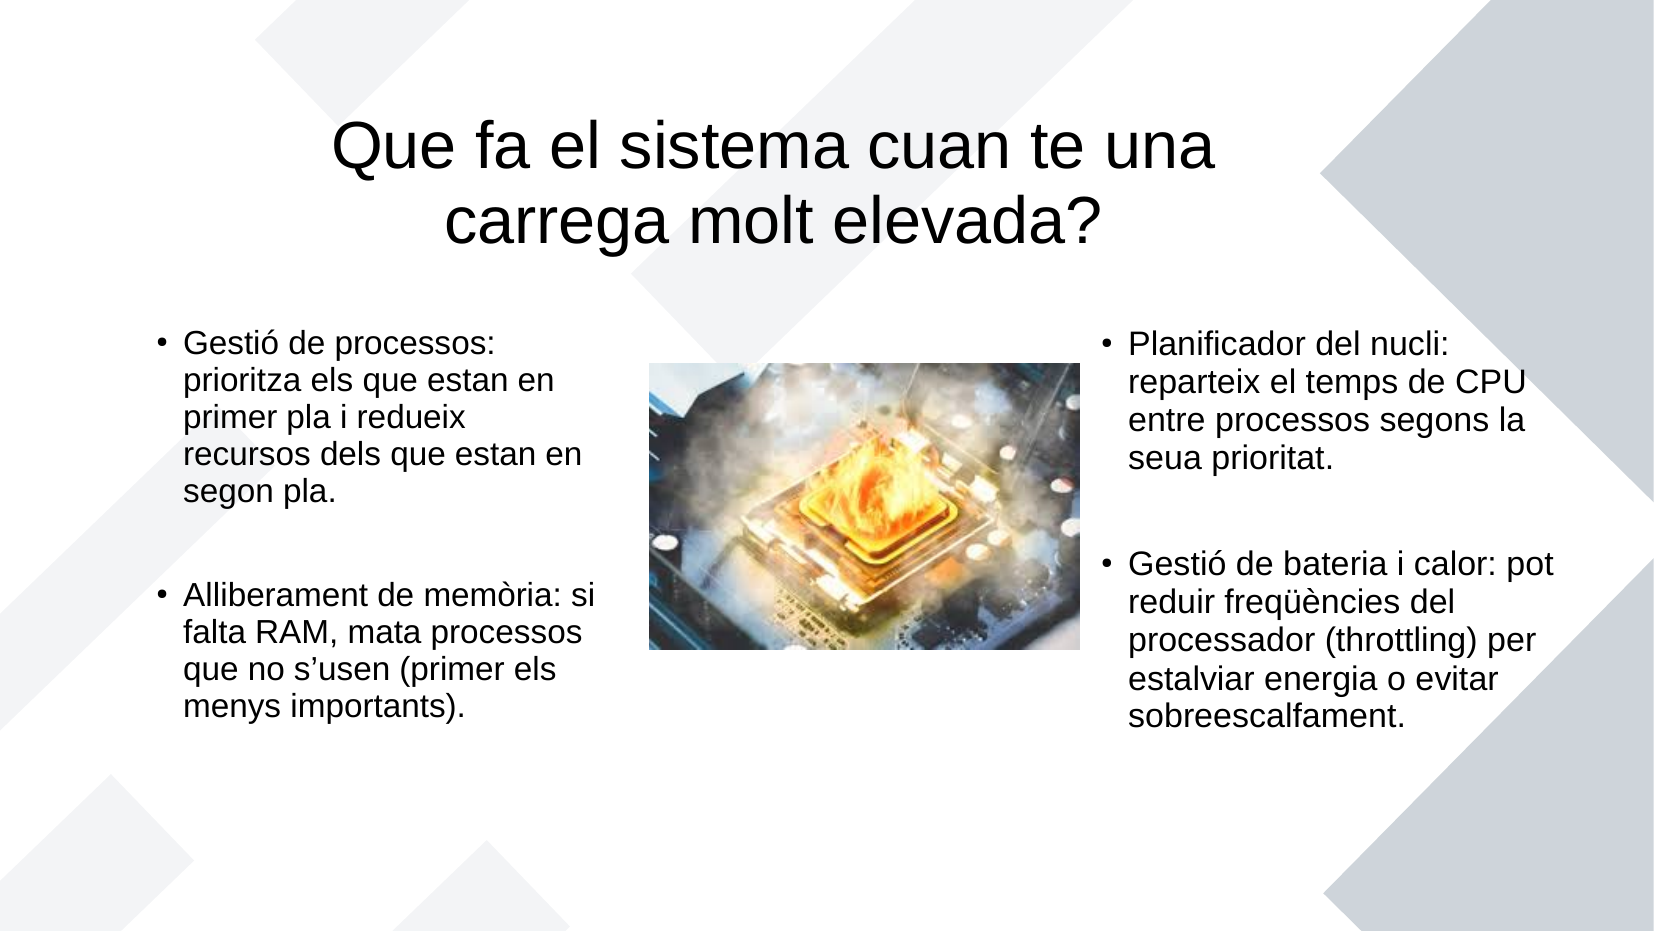

# Que fa el sistema cuan te una carrega molt elevada?
Gestió de processos: prioritza els que estan en primer pla i redueix recursos dels que estan en segon pla.
Alliberament de memòria: si falta RAM, mata processos que no s’usen (primer els menys importants).
Planificador del nucli: reparteix el temps de CPU entre processos segons la seua prioritat.
Gestió de bateria i calor: pot reduir freqüències del processador (throttling) per estalviar energia o evitar sobreescalfament.